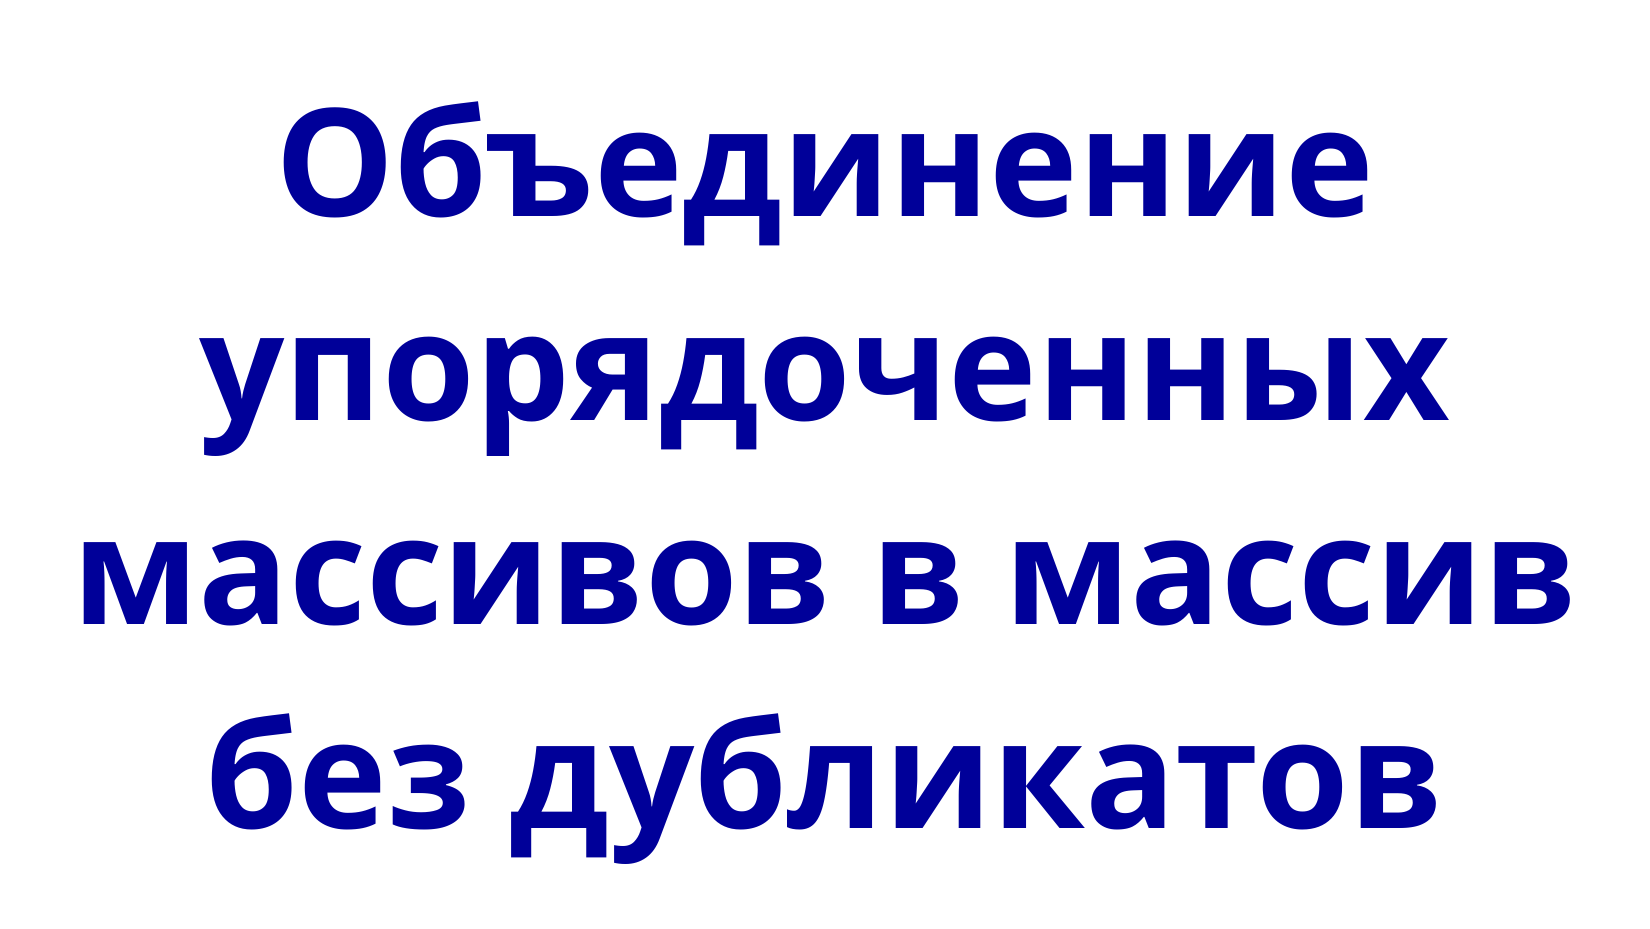

# Объединение упорядоченных массивов в массив без дубликатов